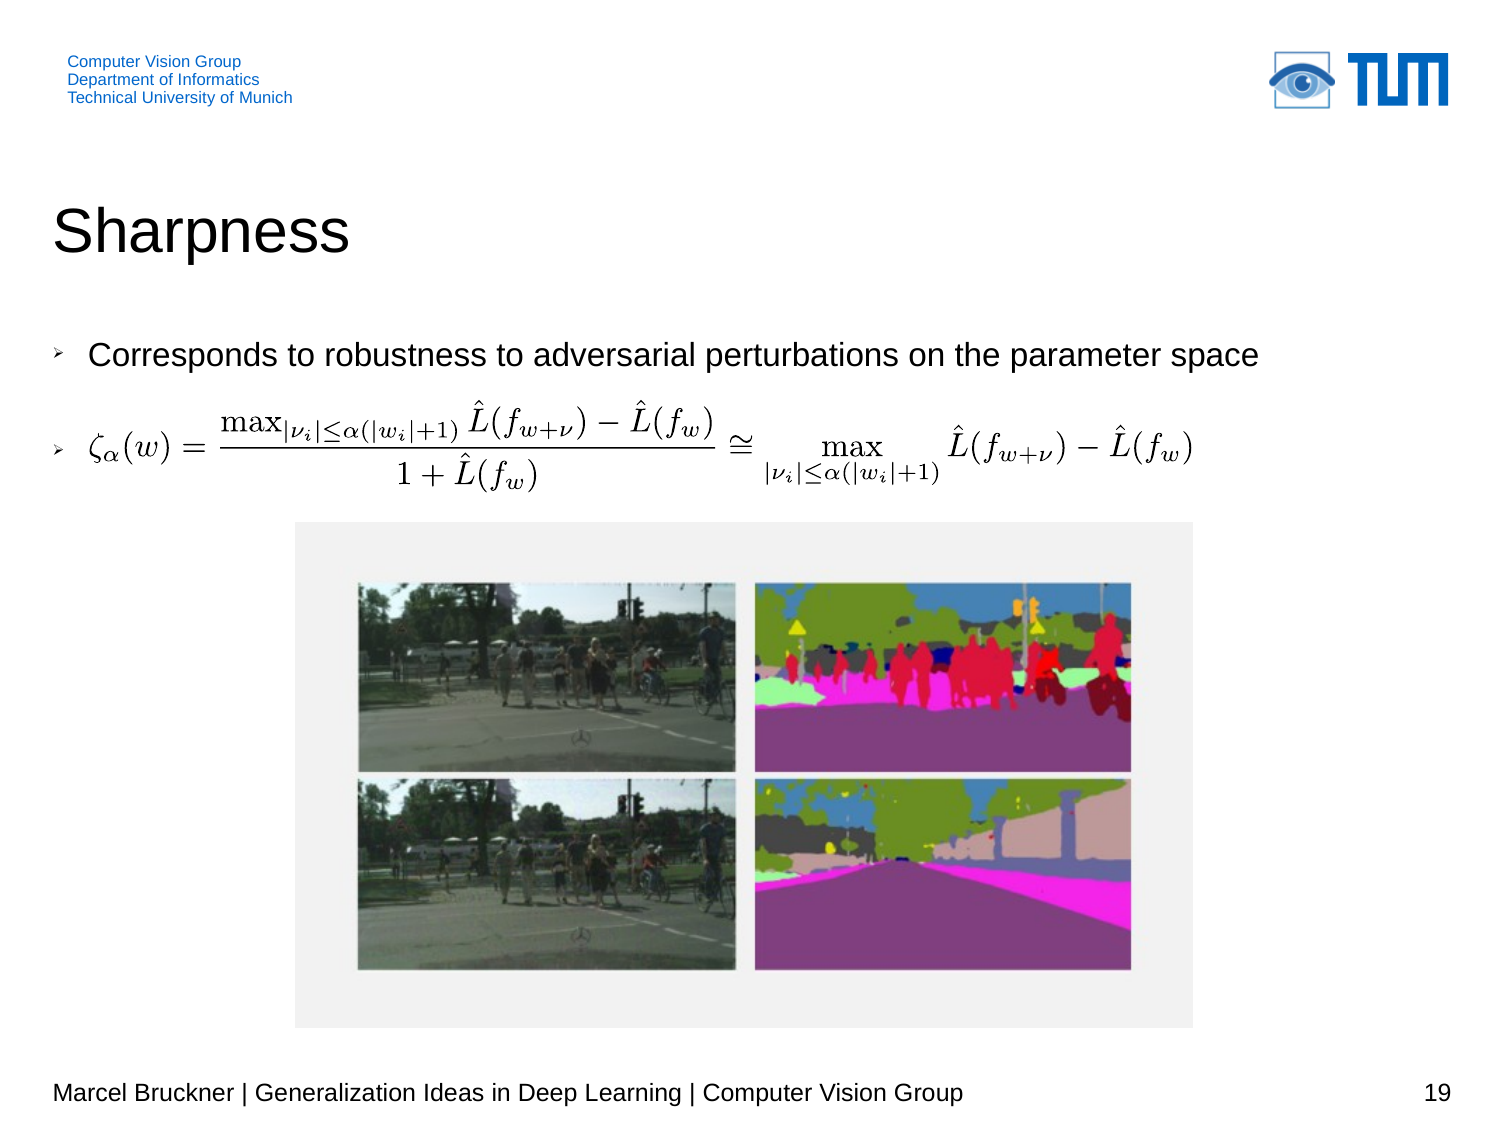

# Sharpness
Corresponds to robustness to adversarial perturbations on the parameter space
Marcel Bruckner | Generalization Ideas in Deep Learning | Computer Vision Group
19